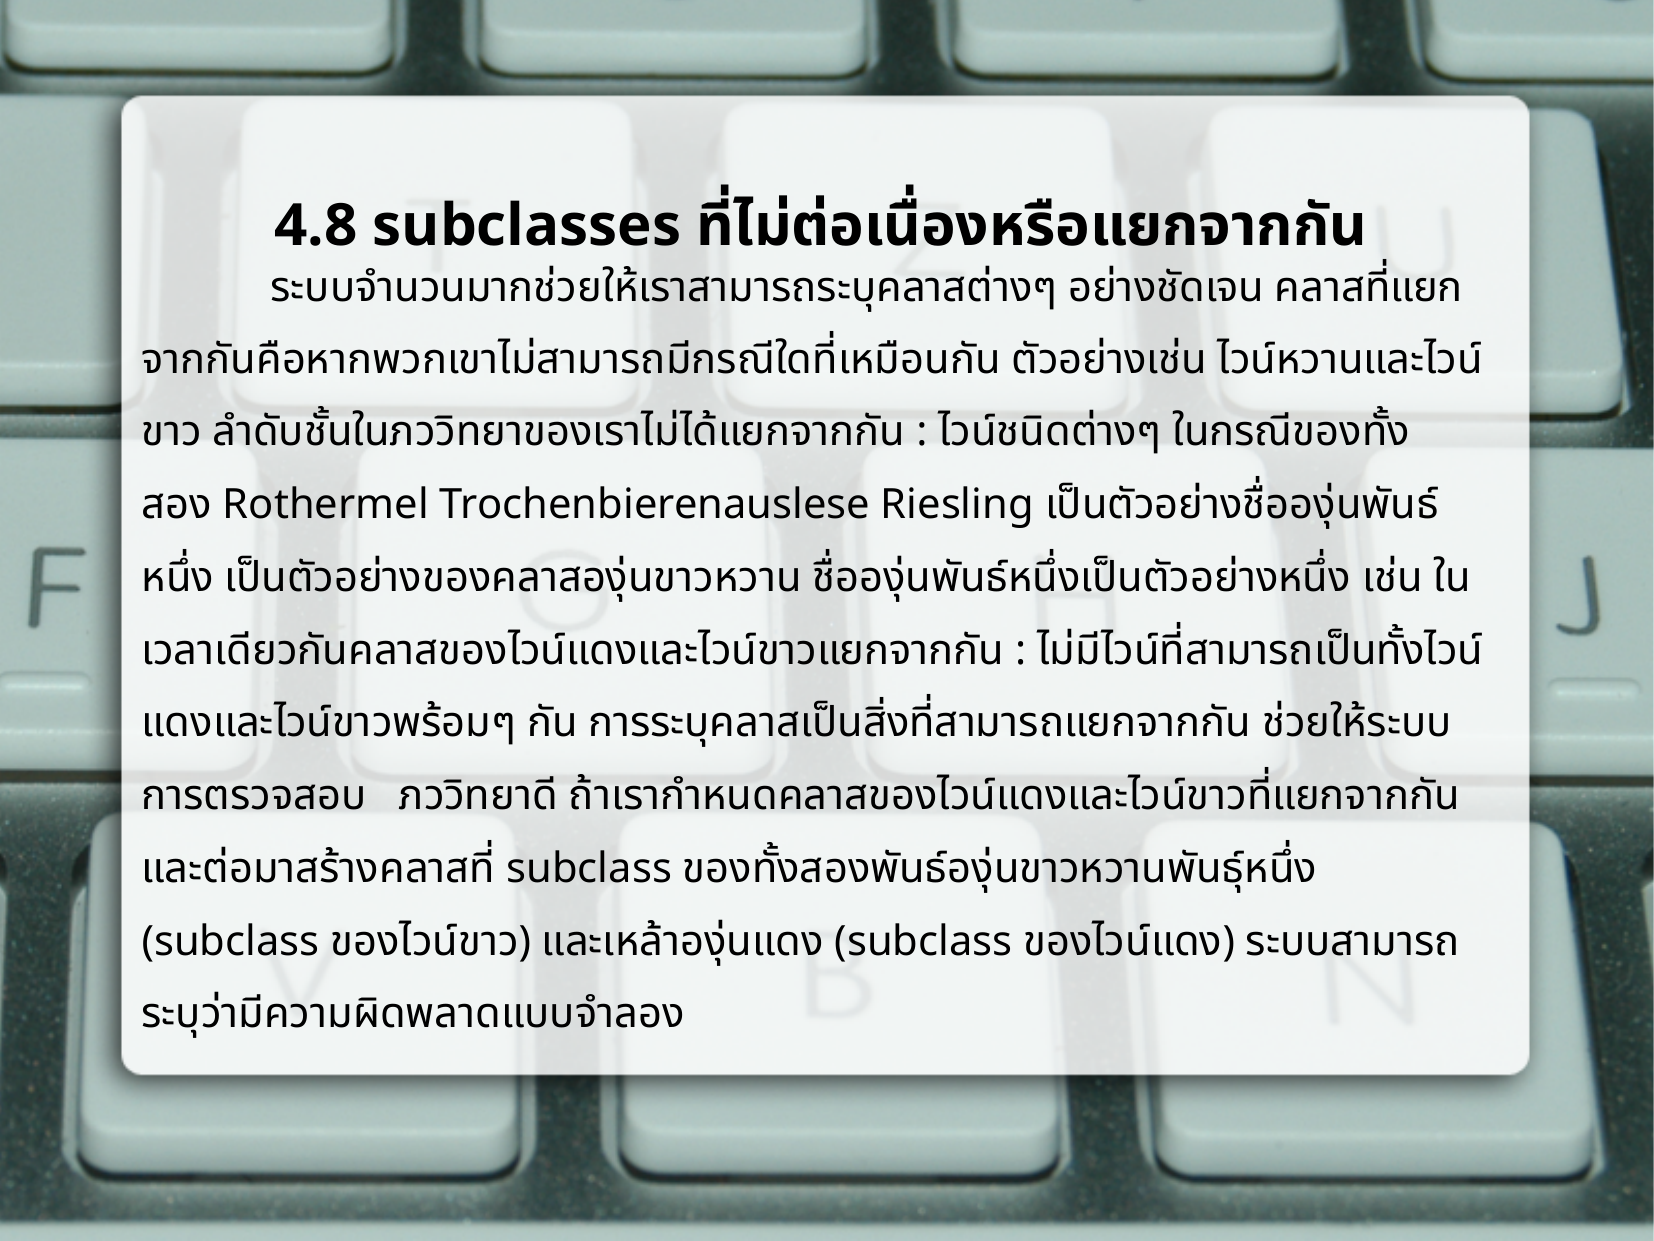

# 4.8 subclasses ที่ไม่ต่อเนื่องหรือแยกจากกัน
 ระบบจำนวนมากช่วยให้เราสามารถระบุคลาสต่างๆ อย่างชัดเจน คลาสที่แยกจากกันคือหากพวกเขาไม่สามารถมีกรณีใดที่เหมือนกัน ตัวอย่างเช่น ไวน์หวานและไวน์ขาว ลำดับชั้นในภววิทยาของเราไม่ได้แยกจากกัน : ไวน์ชนิดต่างๆ ในกรณีของทั้งสอง Rothermel Trochenbierenauslese Riesling เป็นตัวอย่างชื่อองุ่นพันธ์หนึ่ง เป็นตัวอย่างของคลาสองุ่นขาวหวาน ชื่อองุ่นพันธ์หนึ่งเป็นตัวอย่างหนึ่ง เช่น ในเวลาเดียวกันคลาสของไวน์แดงและไวน์ขาวแยกจากกัน : ไม่มีไวน์ที่สามารถเป็นทั้งไวน์แดงและไวน์ขาวพร้อมๆ กัน การระบุคลาสเป็นสิ่งที่สามารถแยกจากกัน ช่วยให้ระบบการตรวจสอบ ภววิทยาดี ถ้าเรากำหนดคลาสของไวน์แดงและไวน์ขาวที่แยกจากกันและต่อมาสร้างคลาสที่ subclass ของทั้งสองพันธ์องุ่นขาวหวานพันธุ์หนึ่ง (subclass ของไวน์ขาว) และเหล้าองุ่นแดง (subclass ของไวน์แดง) ระบบสามารถระบุว่ามีความผิดพลาดแบบจำลอง